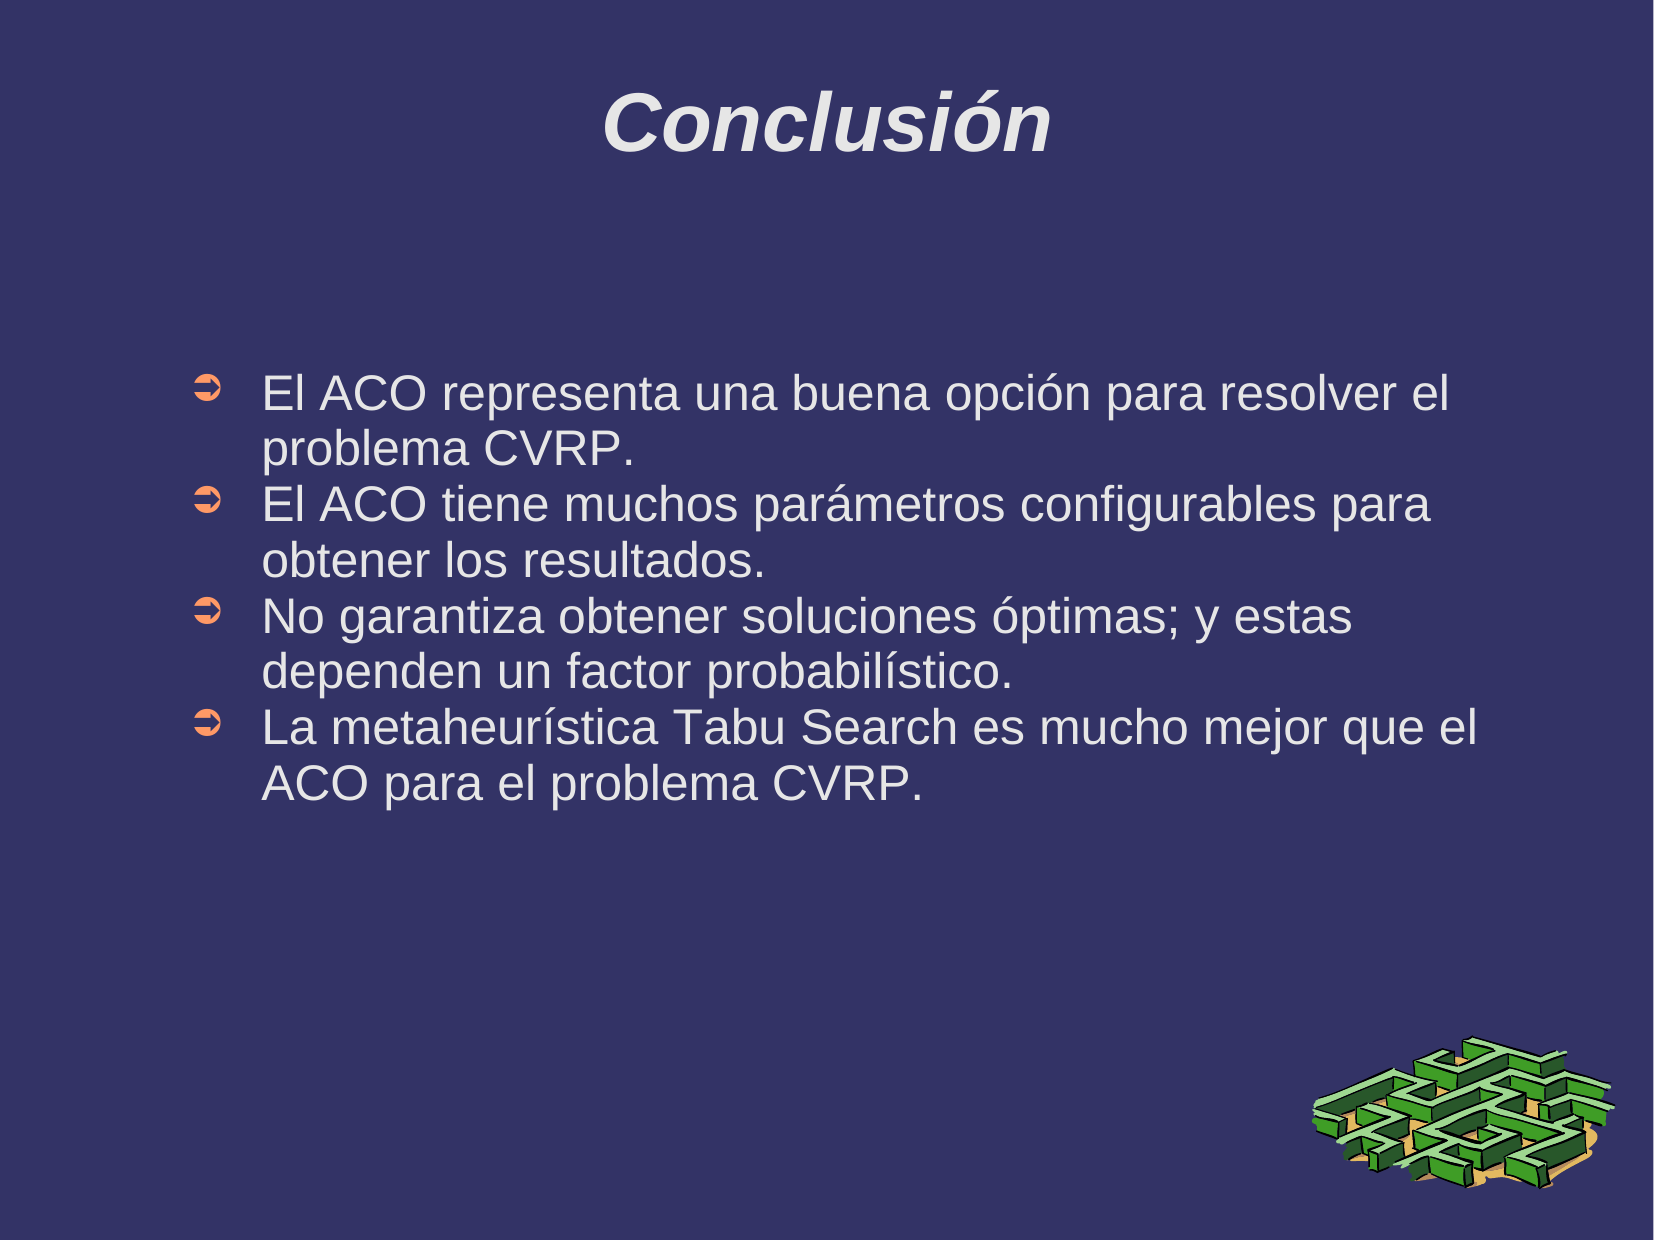

# Conclusión
El ACO representa una buena opción para resolver el problema CVRP.
El ACO tiene muchos parámetros configurables para obtener los resultados.
No garantiza obtener soluciones óptimas; y estas dependen un factor probabilístico.
La metaheurística Tabu Search es mucho mejor que el ACO para el problema CVRP.